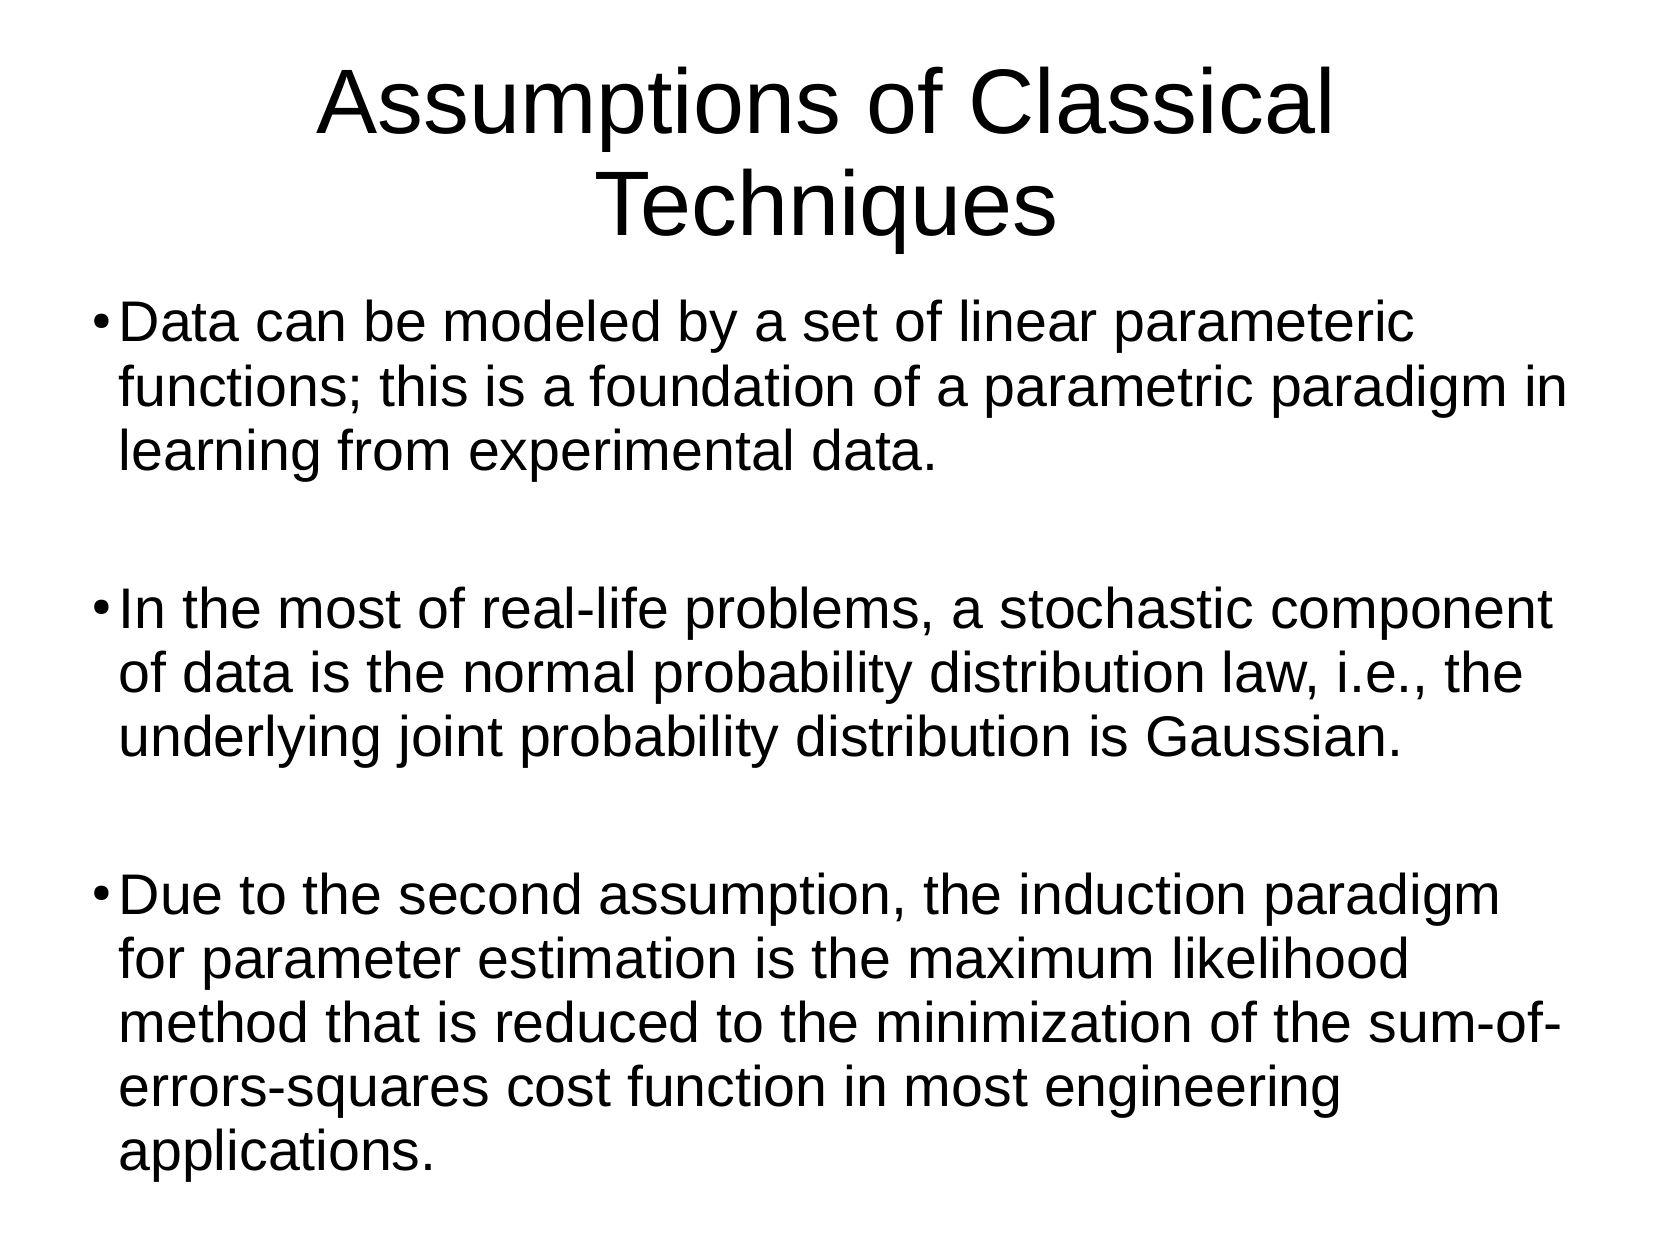

# Assumptions of Classical Techniques
Data can be modeled by a set of linear parameteric functions; this is a foundation of a parametric paradigm in learning from experimental data.
In the most of real-life problems, a stochastic component of data is the normal probability distribution law, i.e., the underlying joint probability distribution is Gaussian.
Due to the second assumption, the induction paradigm for parameter estimation is the maximum likelihood method that is reduced to the minimization of the sum-of-errors-squares cost function in most engineering applications.